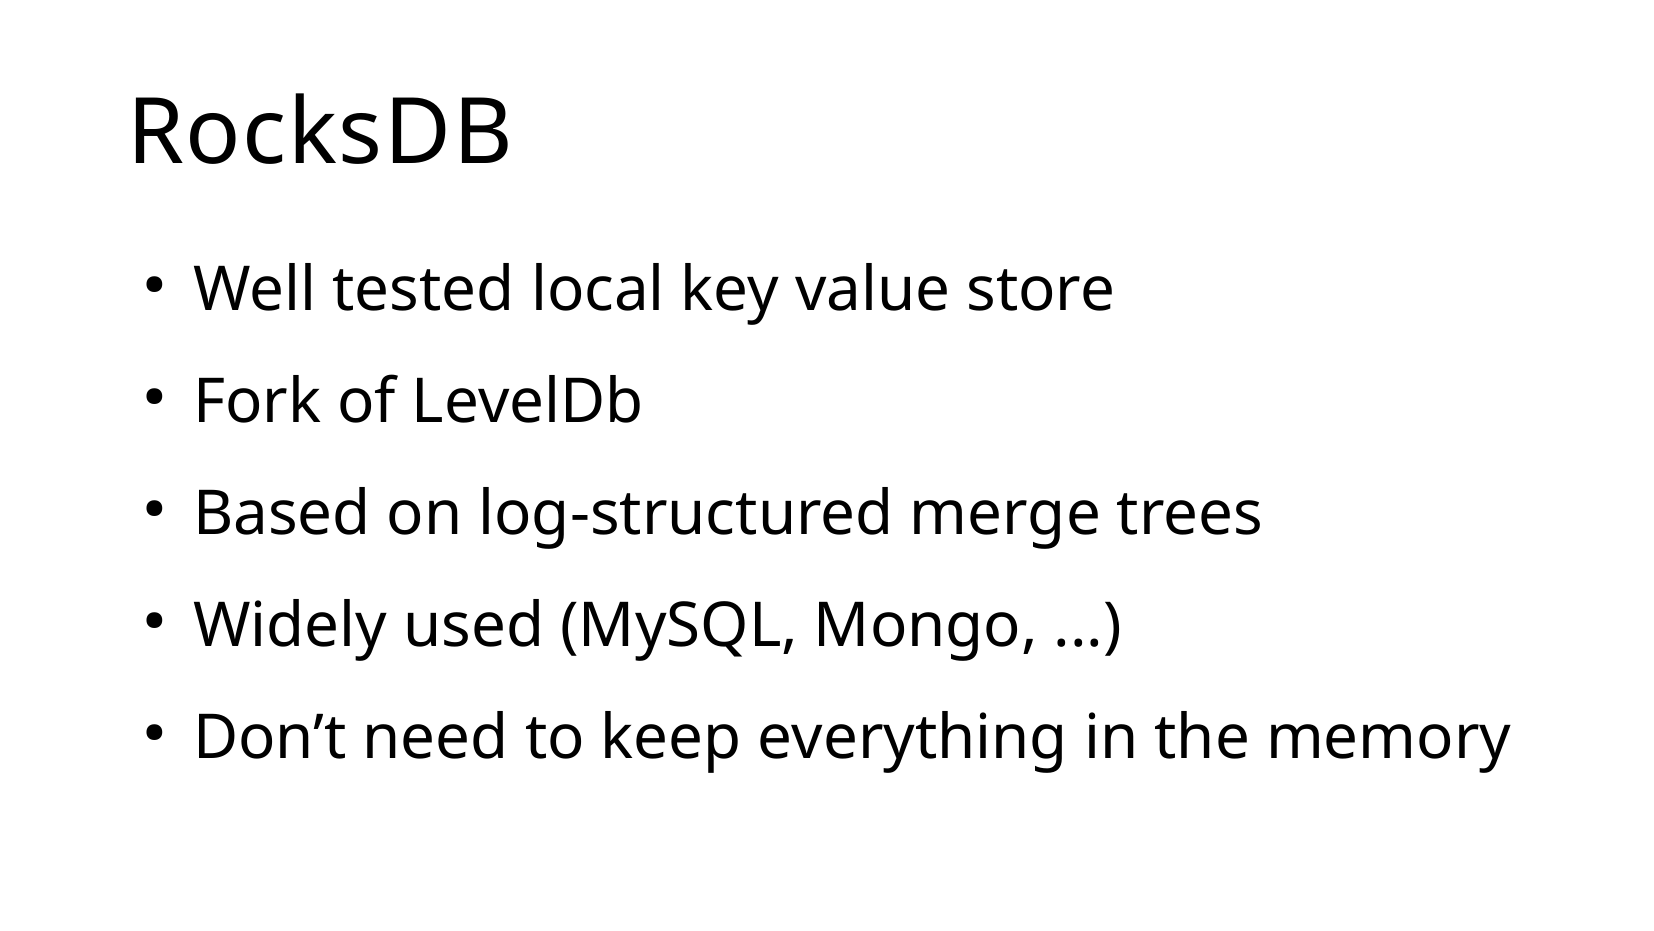

# RocksDB
Well tested local key value store
Fork of LevelDb
Based on log-structured merge trees
Widely used (MySQL, Mongo, ...)
Don’t need to keep everything in the memory